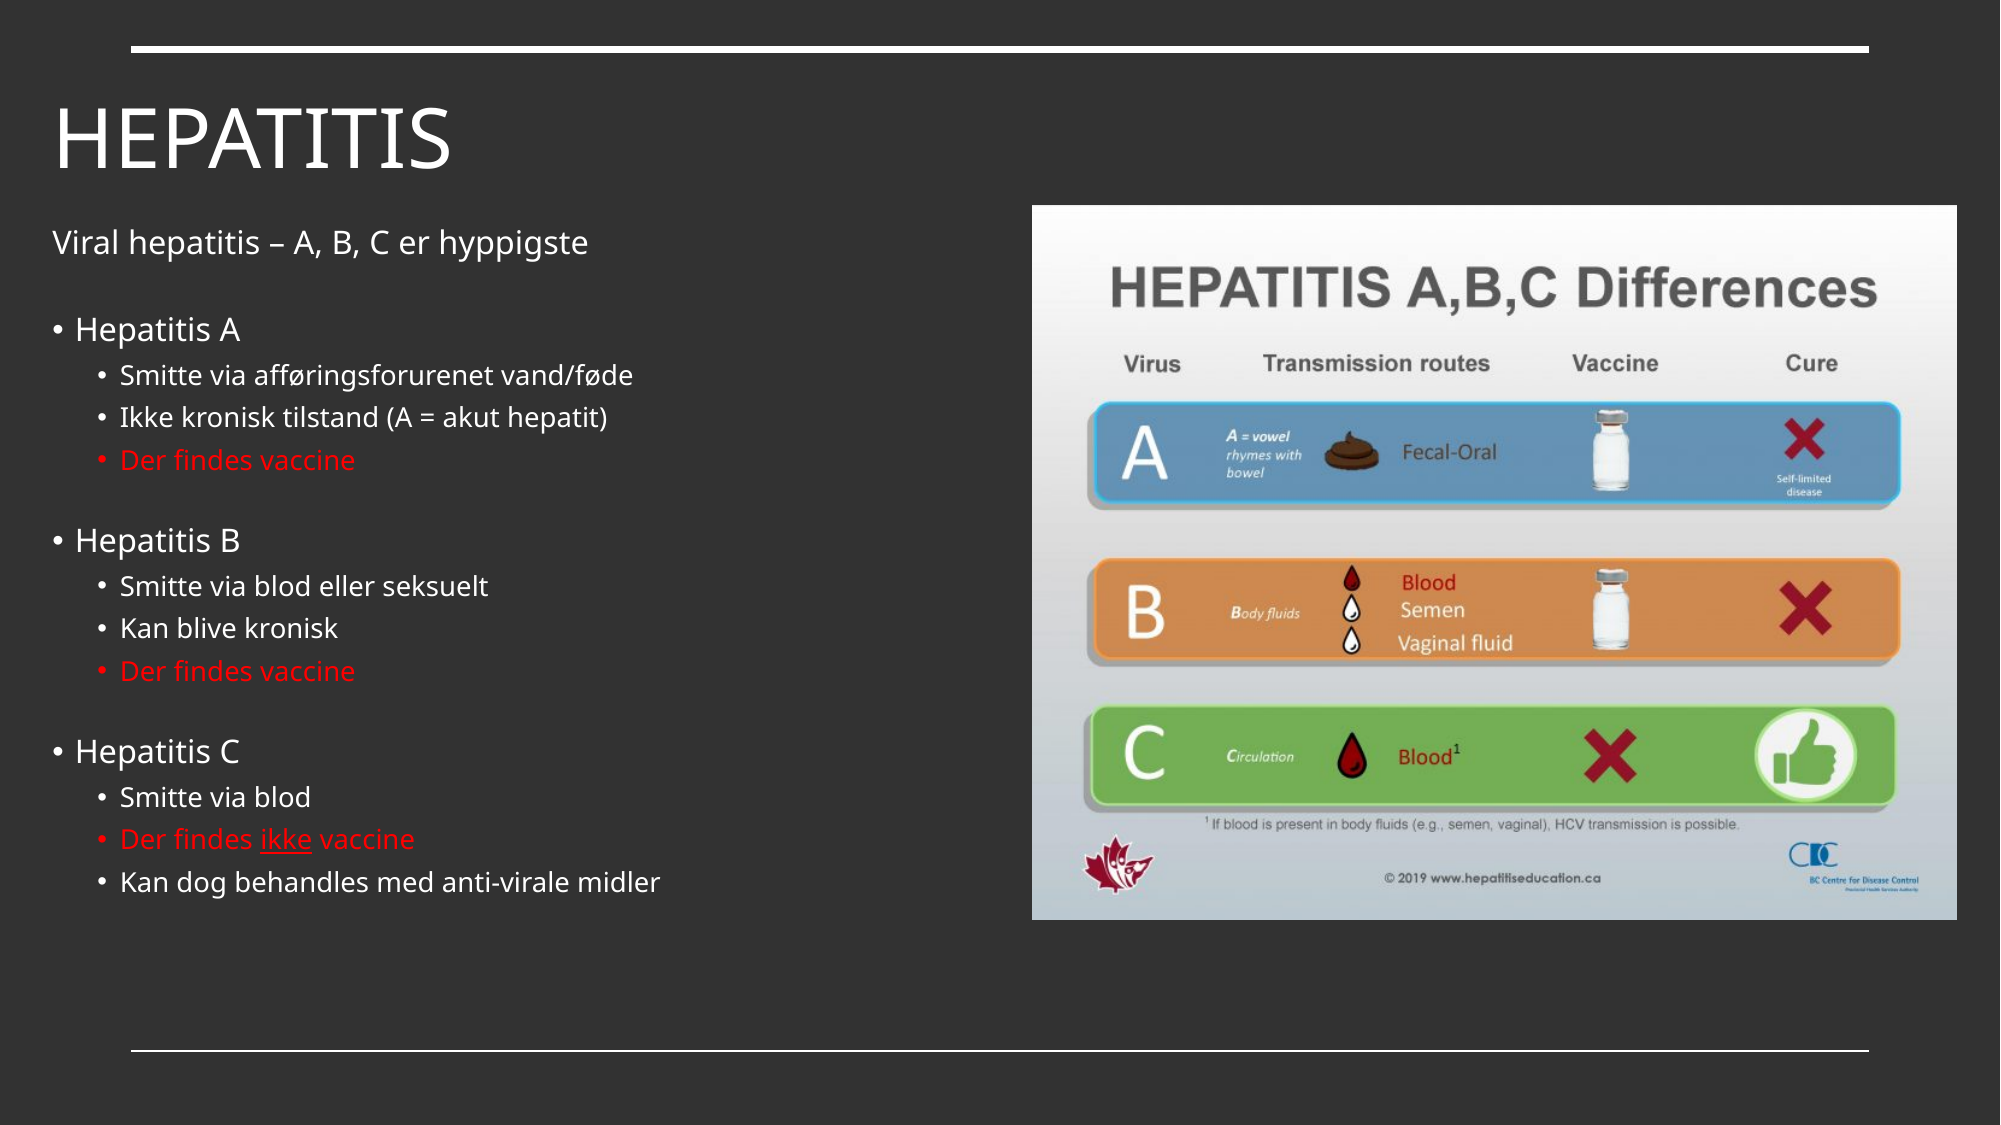

# Hepatitis
Viral hepatitis – A, B, C er hyppigste
Hepatitis A
Smitte via afføringsforurenet vand/føde
Ikke kronisk tilstand (A = akut hepatit)
Der findes vaccine
Hepatitis B
Smitte via blod eller seksuelt
Kan blive kronisk
Der findes vaccine
Hepatitis C
Smitte via blod
Der findes ikke vaccine
Kan dog behandles med anti-virale midler